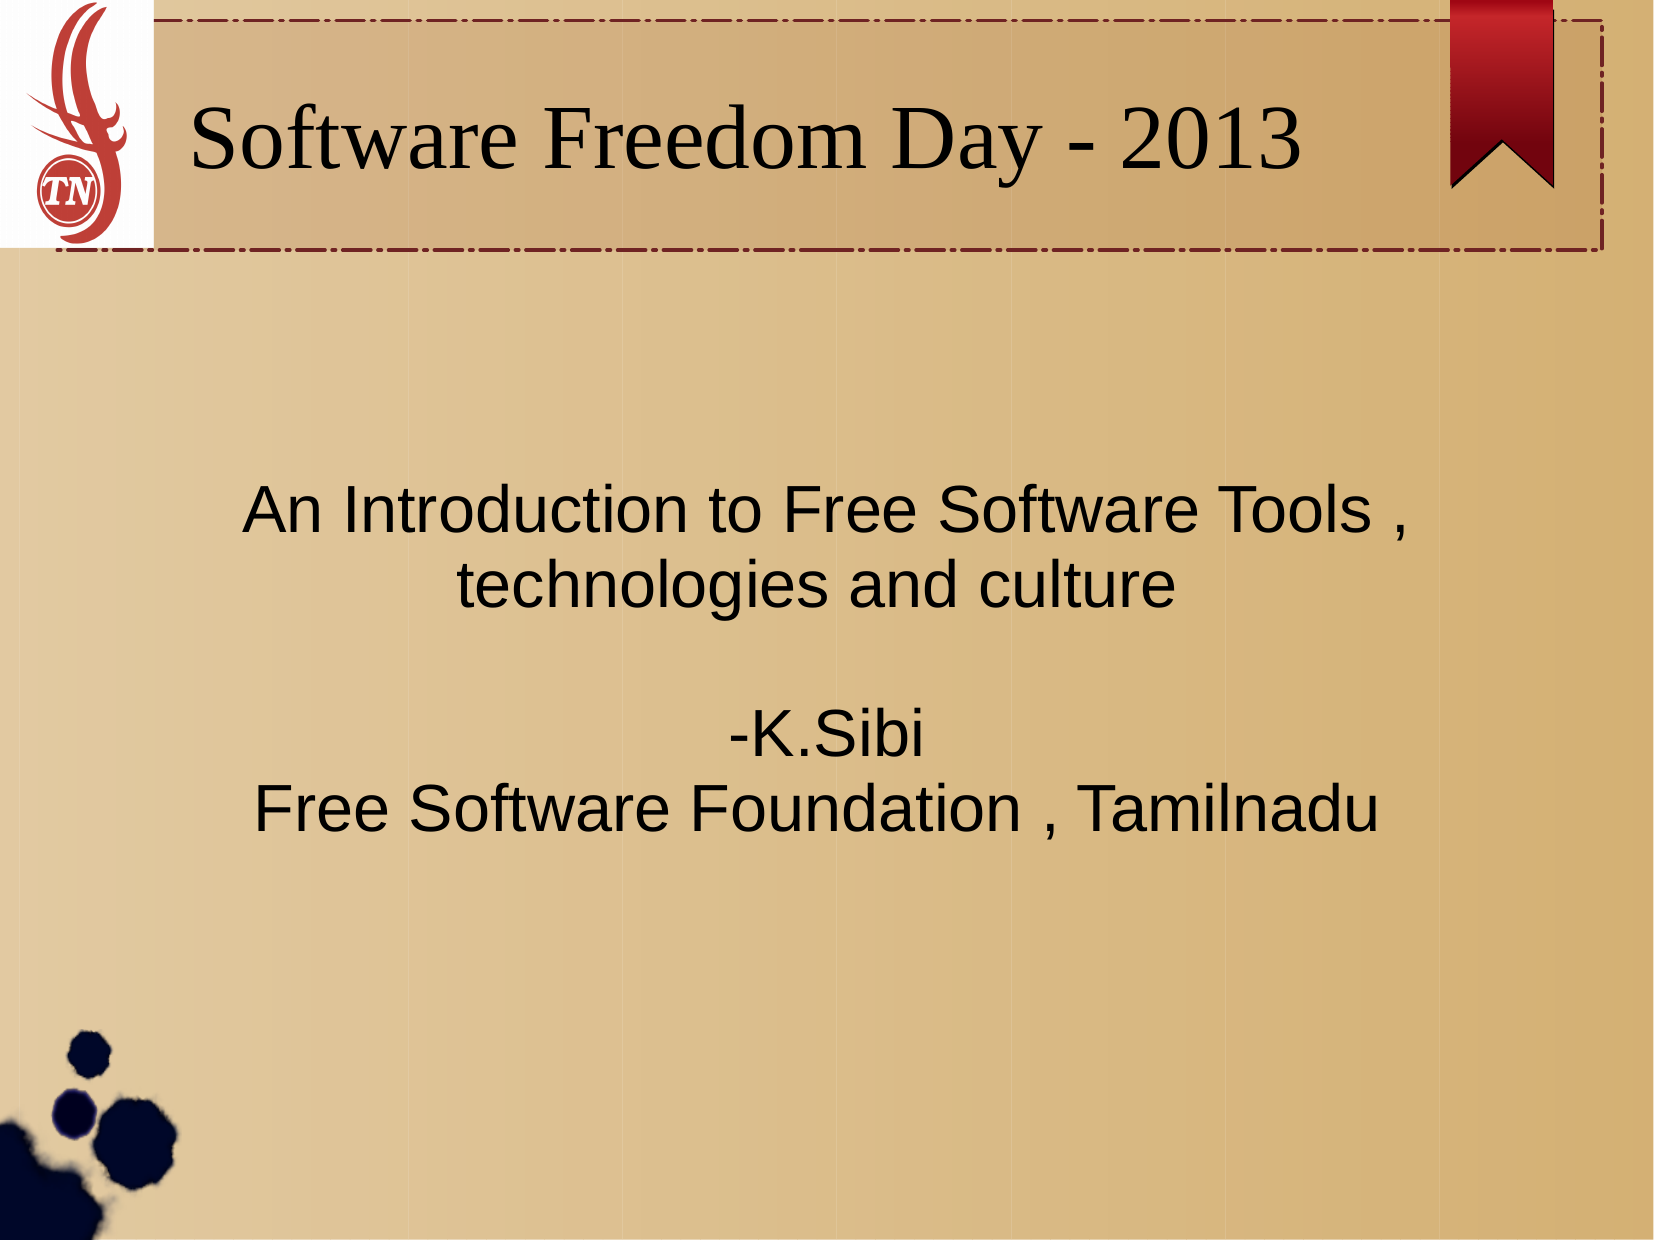

# Software Freedom Day - 2013
An Introduction to Free Software Tools , technologies and culture
-K.Sibi
Free Software Foundation , Tamilnadu